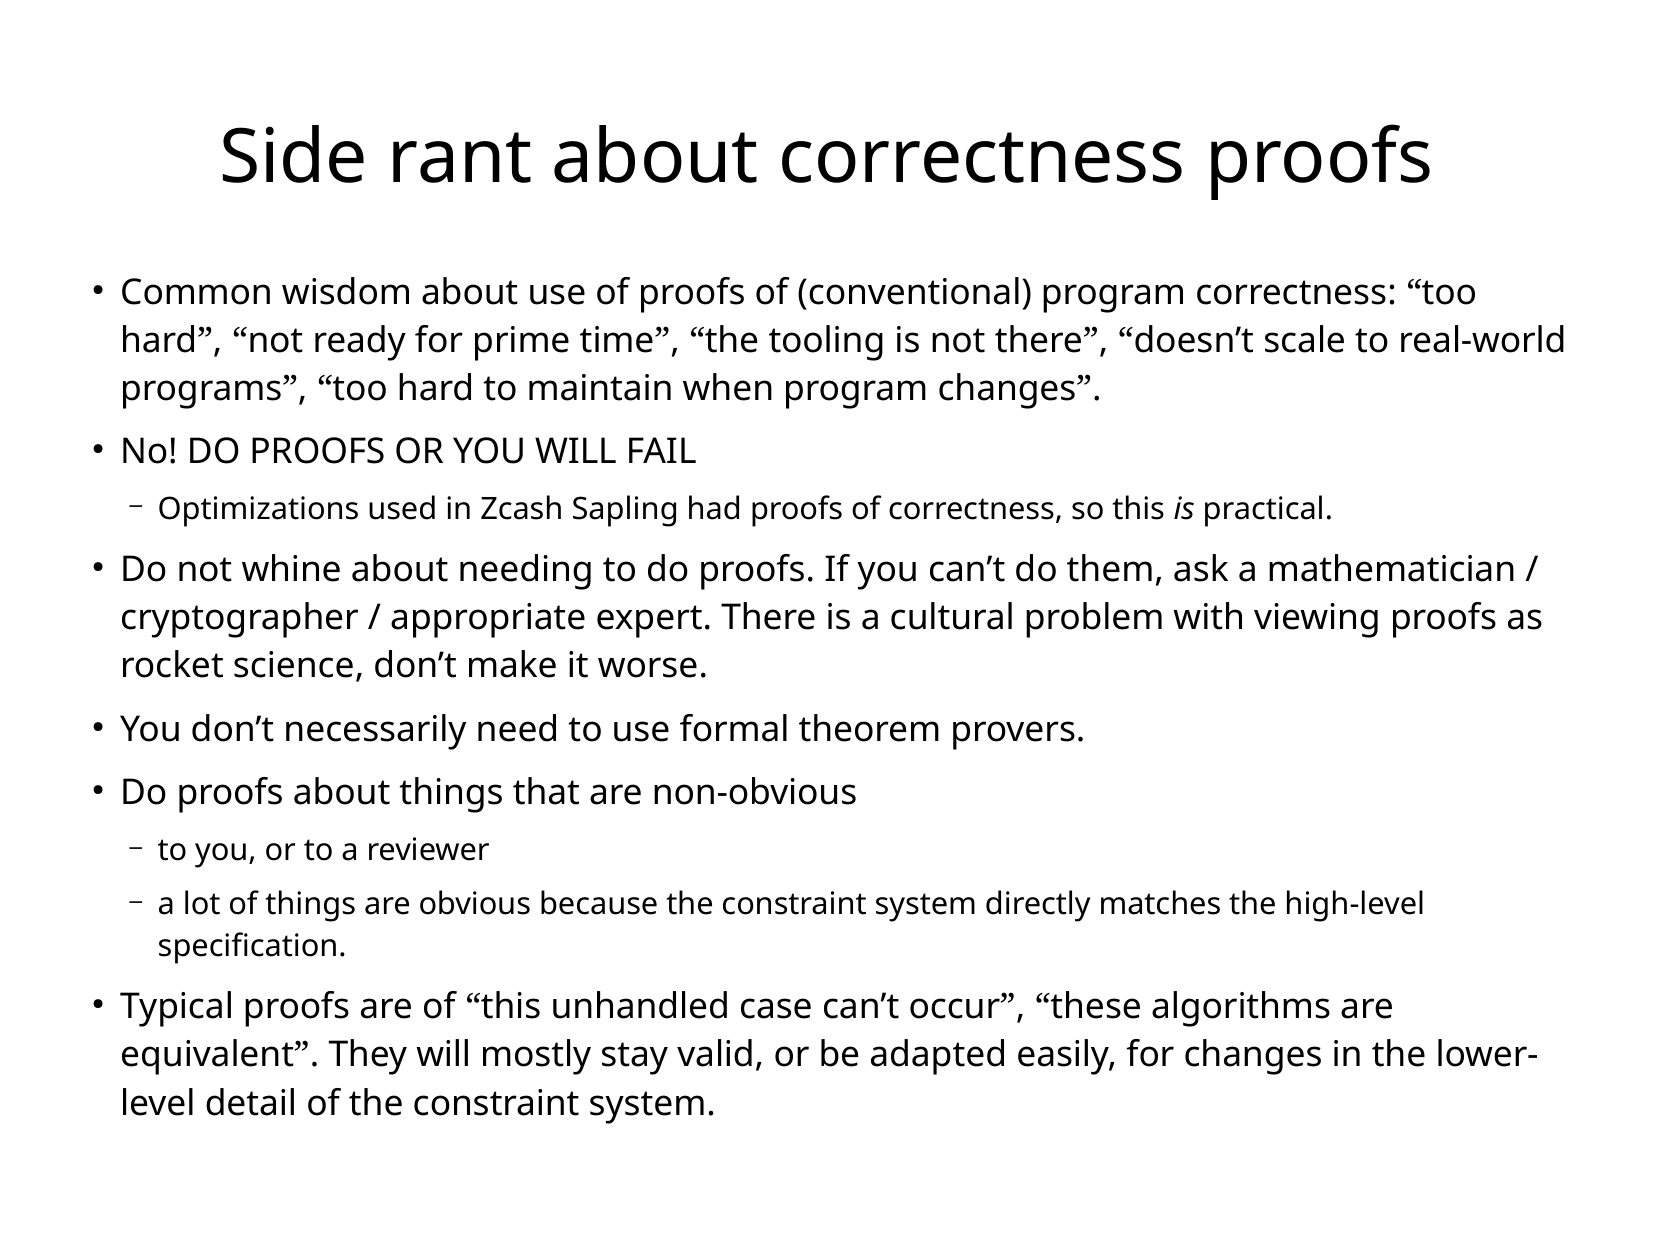

# Side rant about correctness proofs
Common wisdom about use of proofs of (conventional) program correctness: “too hard”, “not ready for prime time”, “the tooling is not there”, “doesn’t scale to real-world programs”, “too hard to maintain when program changes”.
No! DO PROOFS OR YOU WILL FAIL
Optimizations used in Zcash Sapling had proofs of correctness, so this is practical.
Do not whine about needing to do proofs. If you can’t do them, ask a mathematician / cryptographer / appropriate expert. There is a cultural problem with viewing proofs as rocket science, don’t make it worse.
You don’t necessarily need to use formal theorem provers.
Do proofs about things that are non-obvious
to you, or to a reviewer
a lot of things are obvious because the constraint system directly matches the high-level specification.
Typical proofs are of “this unhandled case can’t occur”, “these algorithms are equivalent”. They will mostly stay valid, or be adapted easily, for changes in the lower-level detail of the constraint system.